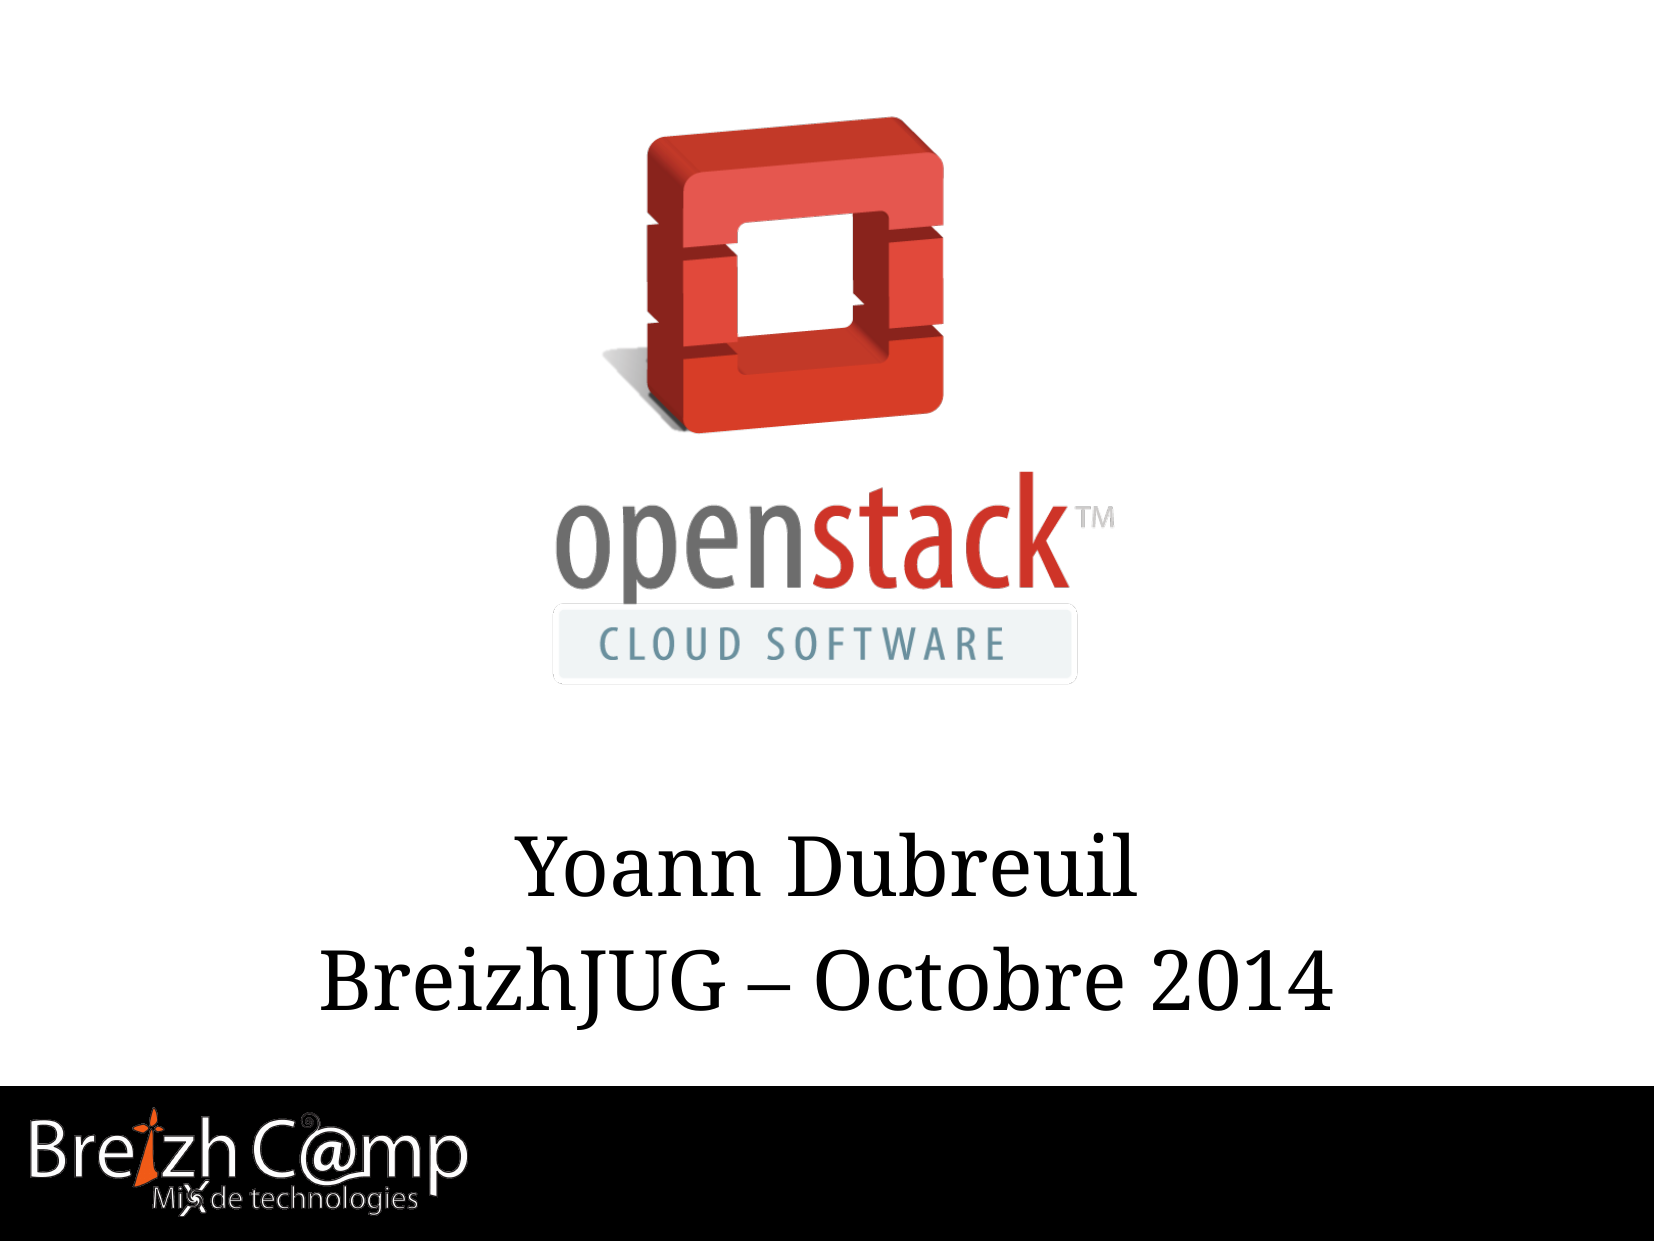

# Yoann Dubreuil
BreizhJUG – Octobre 2014
1